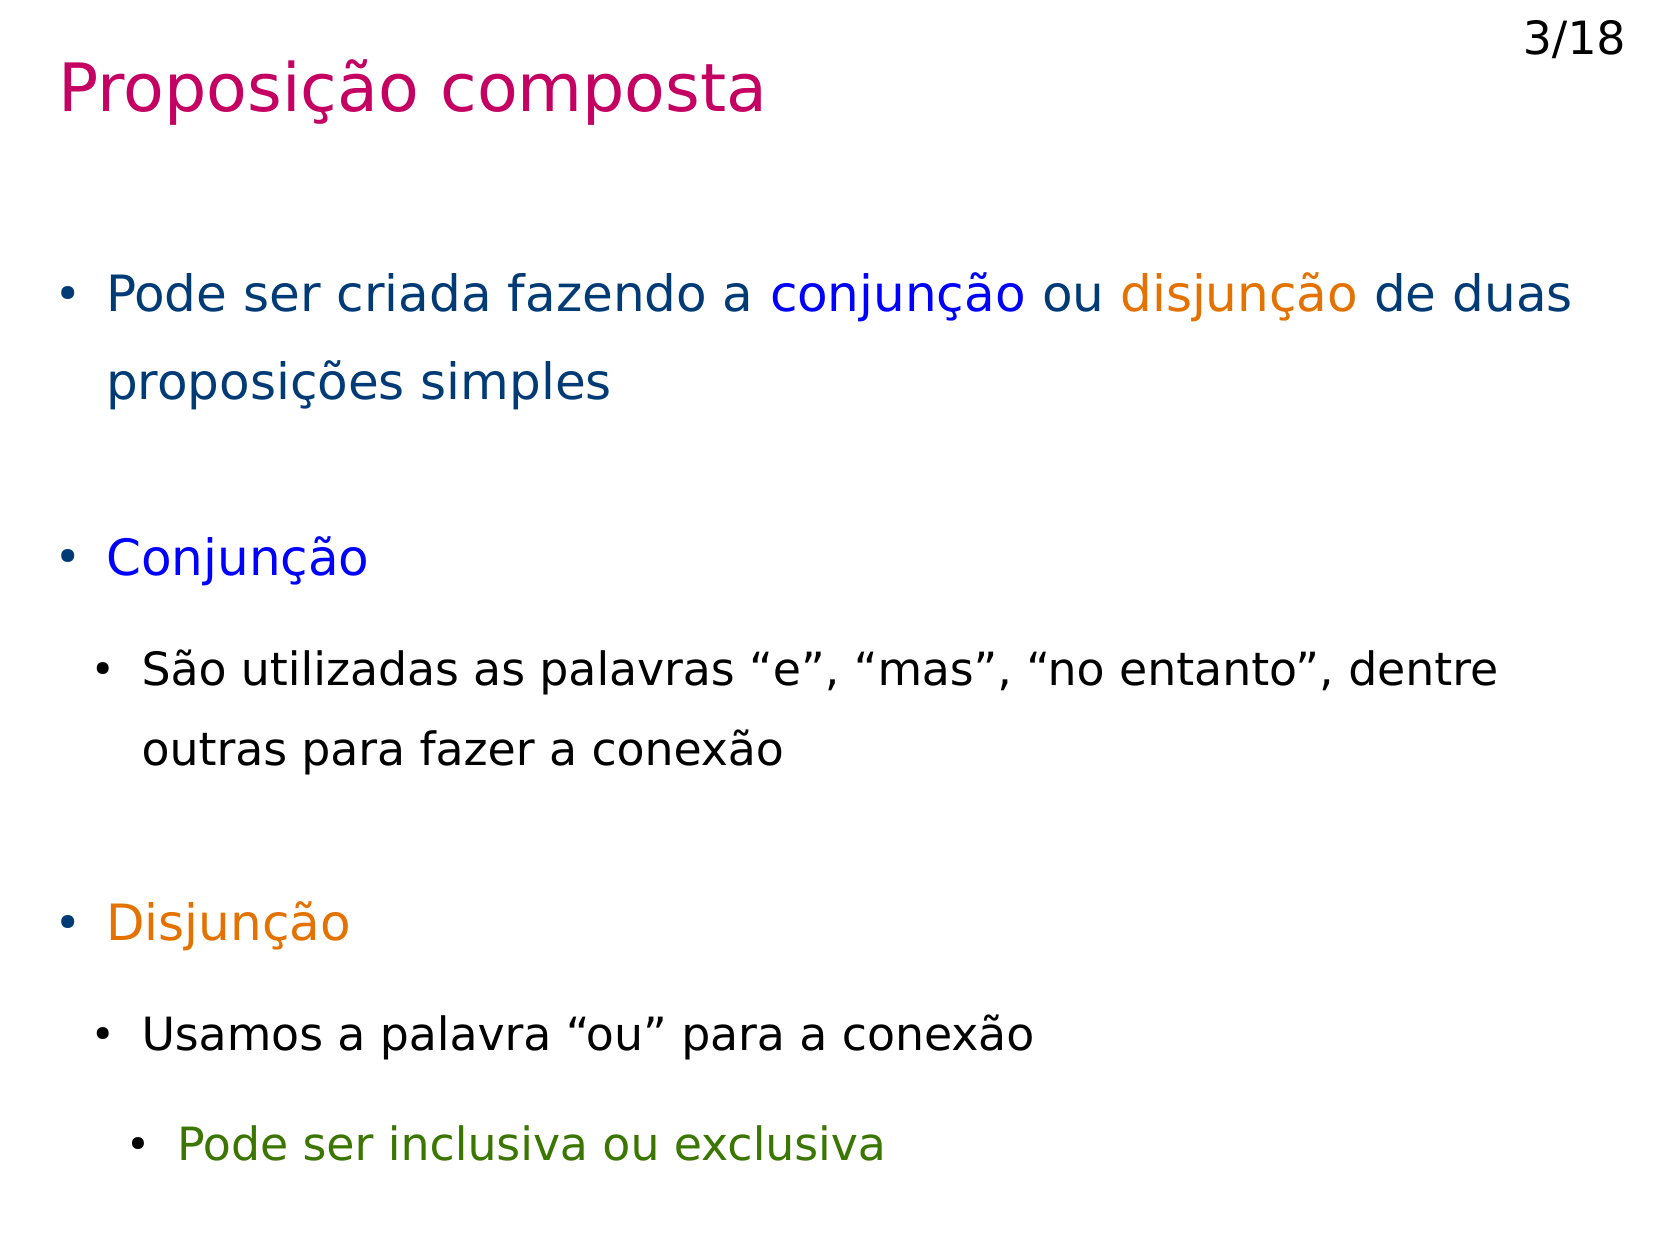

3
# Proposição composta
Pode ser criada fazendo a conjunção ou disjunção de duas proposições simples
Conjunção
São utilizadas as palavras “e”, “mas”, “no entanto”, dentre outras para fazer a conexão
Disjunção
Usamos a palavra “ou” para a conexão
Pode ser inclusiva ou exclusiva